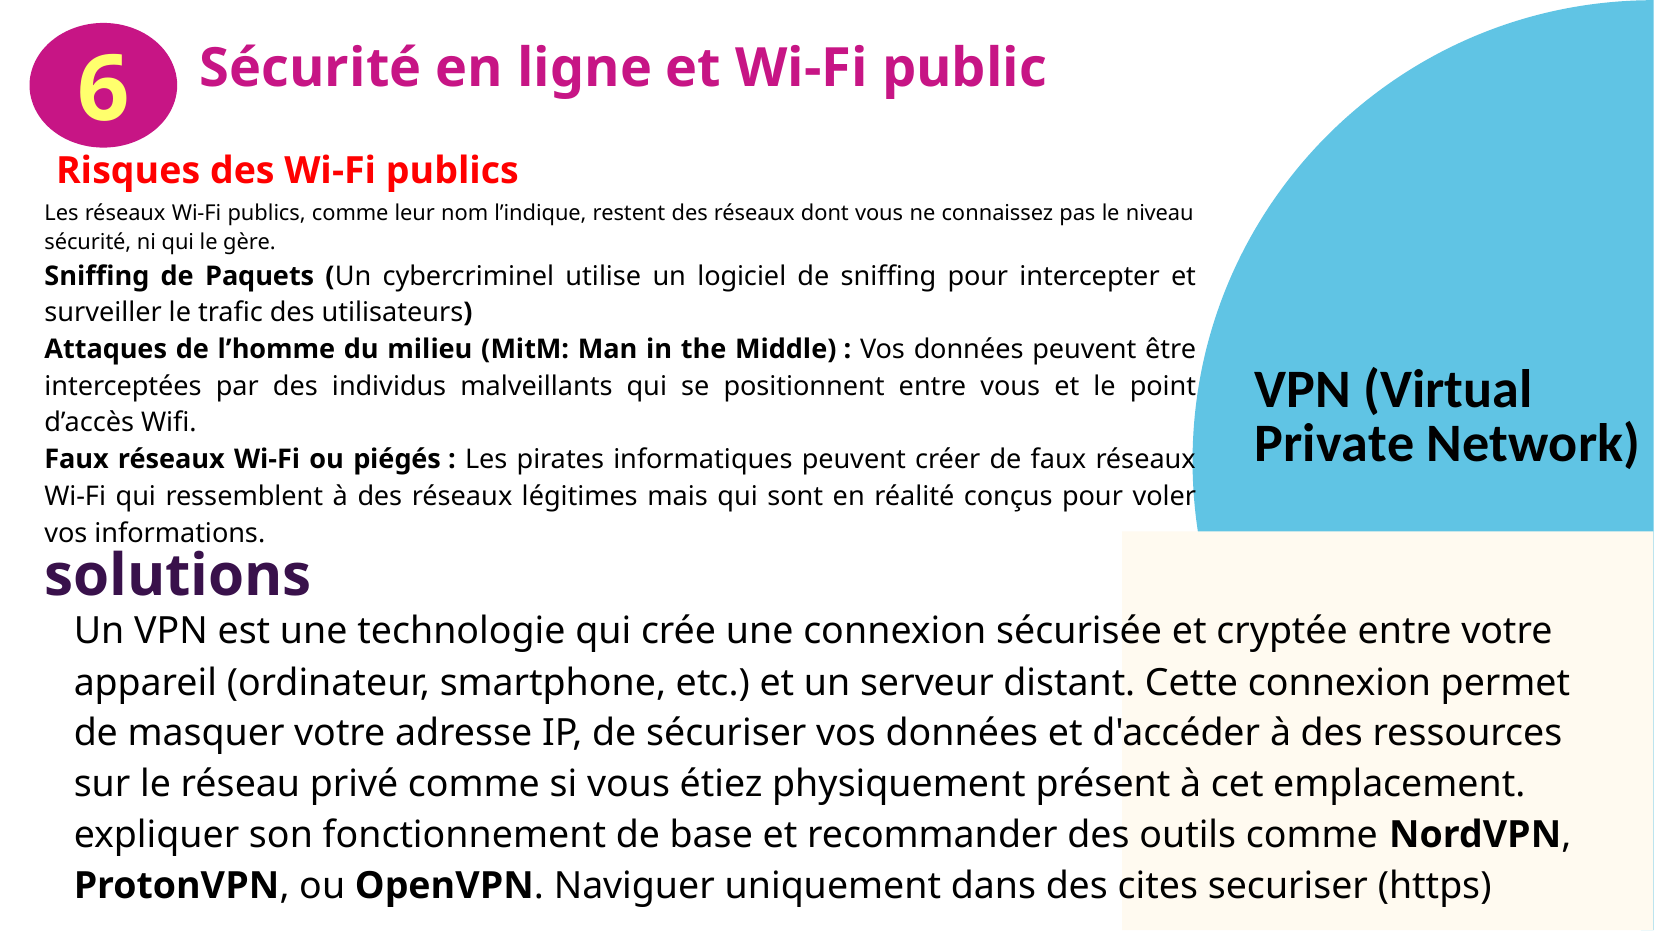

# Sécurité en ligne et Wi-Fi public
6
Risques des Wi-Fi publics
Les réseaux Wi-Fi publics, comme leur nom l’indique, restent des réseaux dont vous ne connaissez pas le niveau sécurité, ni qui le gère.
Sniffing de Paquets (Un cybercriminel utilise un logiciel de sniffing pour intercepter et surveiller le trafic des utilisateurs)
Attaques de l’homme du milieu (MitM: Man in the Middle) : Vos données peuvent être interceptées par des individus malveillants qui se positionnent entre vous et le point d’accès Wifi.
Faux réseaux Wi-Fi ou piégés : Les pirates informatiques peuvent créer de faux réseaux Wi-Fi qui ressemblent à des réseaux légitimes mais qui sont en réalité conçus pour voler vos informations.
VPN (Virtual Private Network) :
solutions
Un VPN est une technologie qui crée une connexion sécurisée et cryptée entre votre appareil (ordinateur, smartphone, etc.) et un serveur distant. Cette connexion permet de masquer votre adresse IP, de sécuriser vos données et d'accéder à des ressources sur le réseau privé comme si vous étiez physiquement présent à cet emplacement.
expliquer son fonctionnement de base et recommander des outils comme NordVPN, ProtonVPN, ou OpenVPN. Naviguer uniquement dans des cites securiser (https)